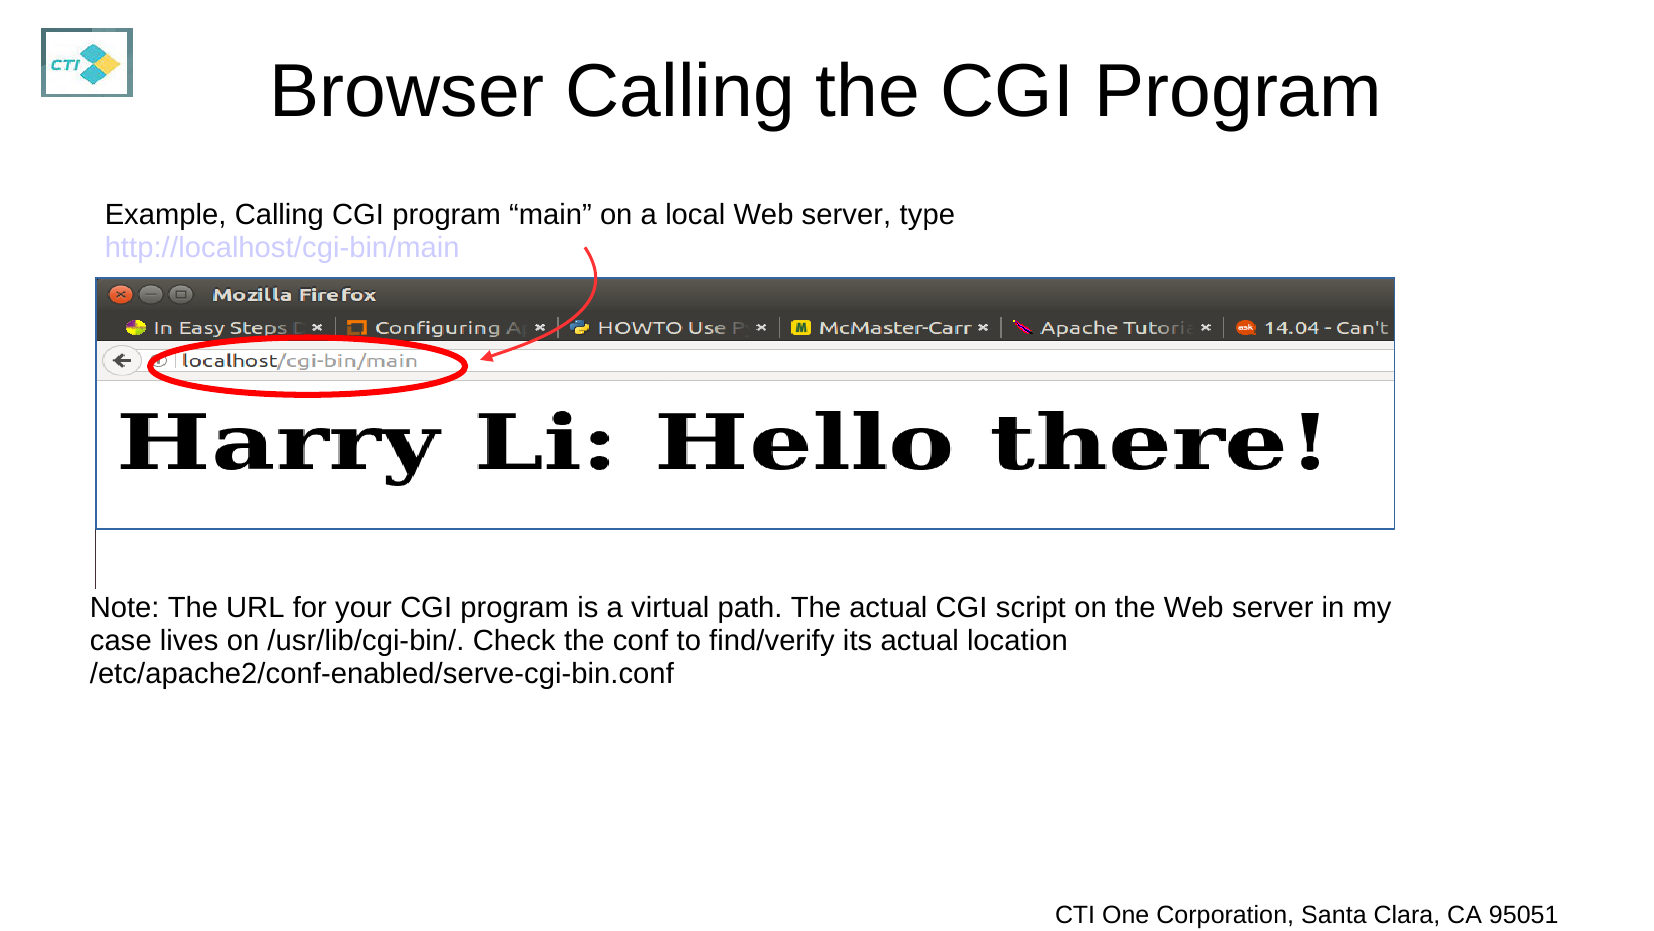

# Browser Calling the CGI Program
Example, Calling CGI program “main” on a local Web server, type
http://localhost/cgi-bin/main
Note: The URL for your CGI program is a virtual path. The actual CGI script on the Web server in my case lives on /usr/lib/cgi-bin/. Check the conf to find/verify its actual location
/etc/apache2/conf-enabled/serve-cgi-bin.conf
CTI One Corporation, Santa Clara, CA 95051